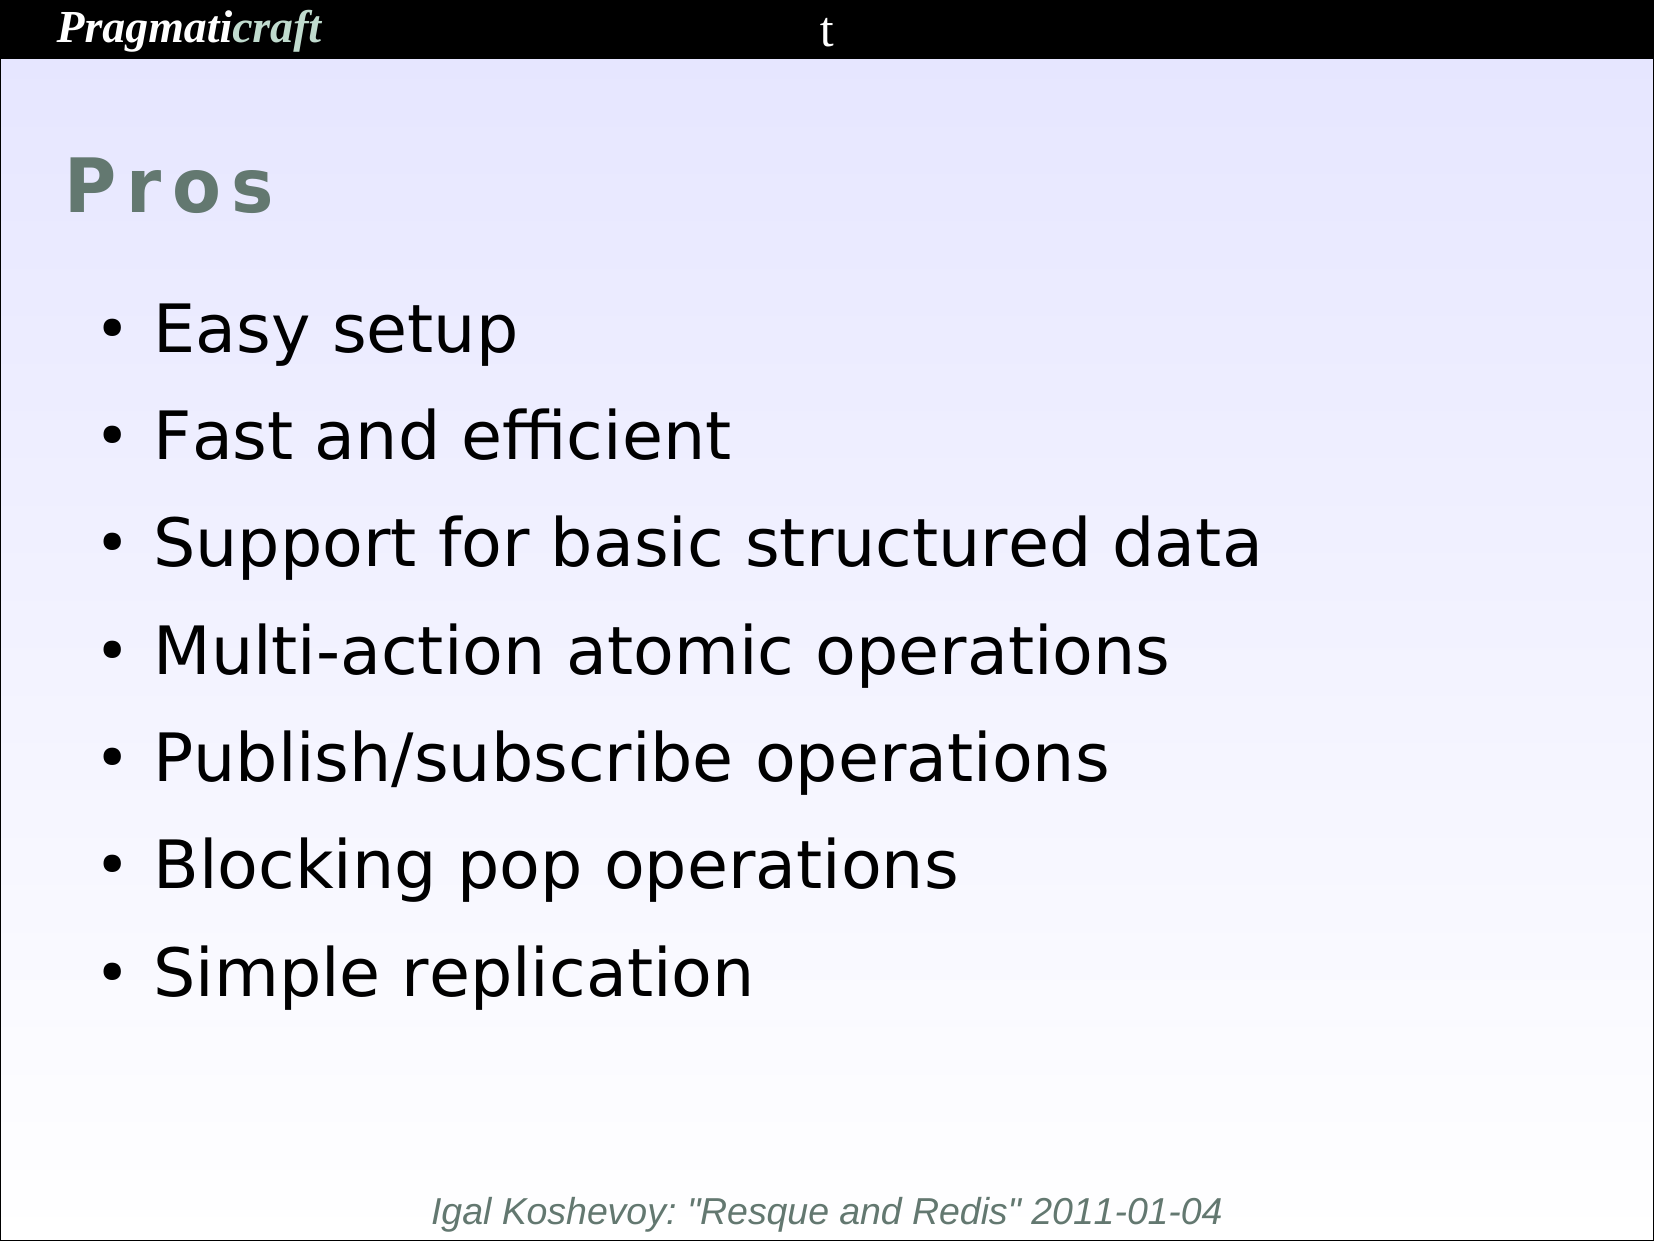

# Pros
Easy setup
Fast and efficient
Support for basic structured data
Multi-action atomic operations
Publish/subscribe operations
Blocking pop operations
Simple replication